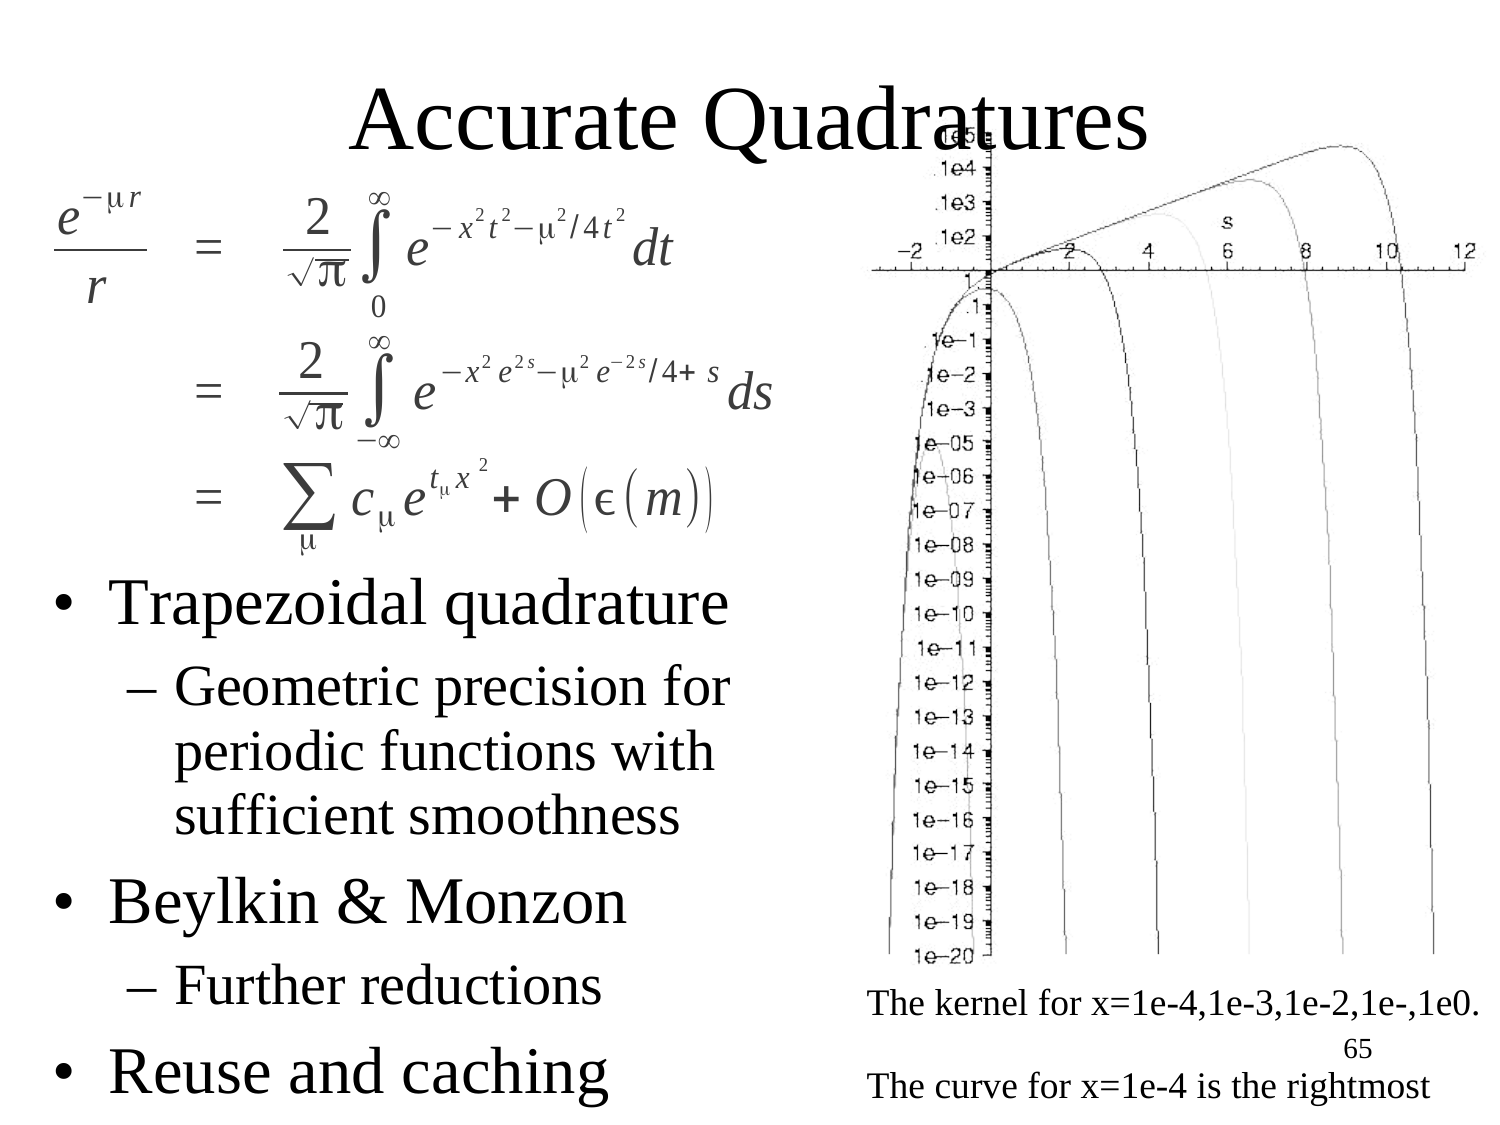

# Accurate Quadratures
Trapezoidal quadrature
Geometric precision for
periodic functions with
sufficient smoothness
Beylkin & Monzon
Further reductions
Reuse and caching
The kernel for x=1e-4,1e-3,1e-2,1e-,1e0.
The curve for x=1e-4 is the rightmost
65